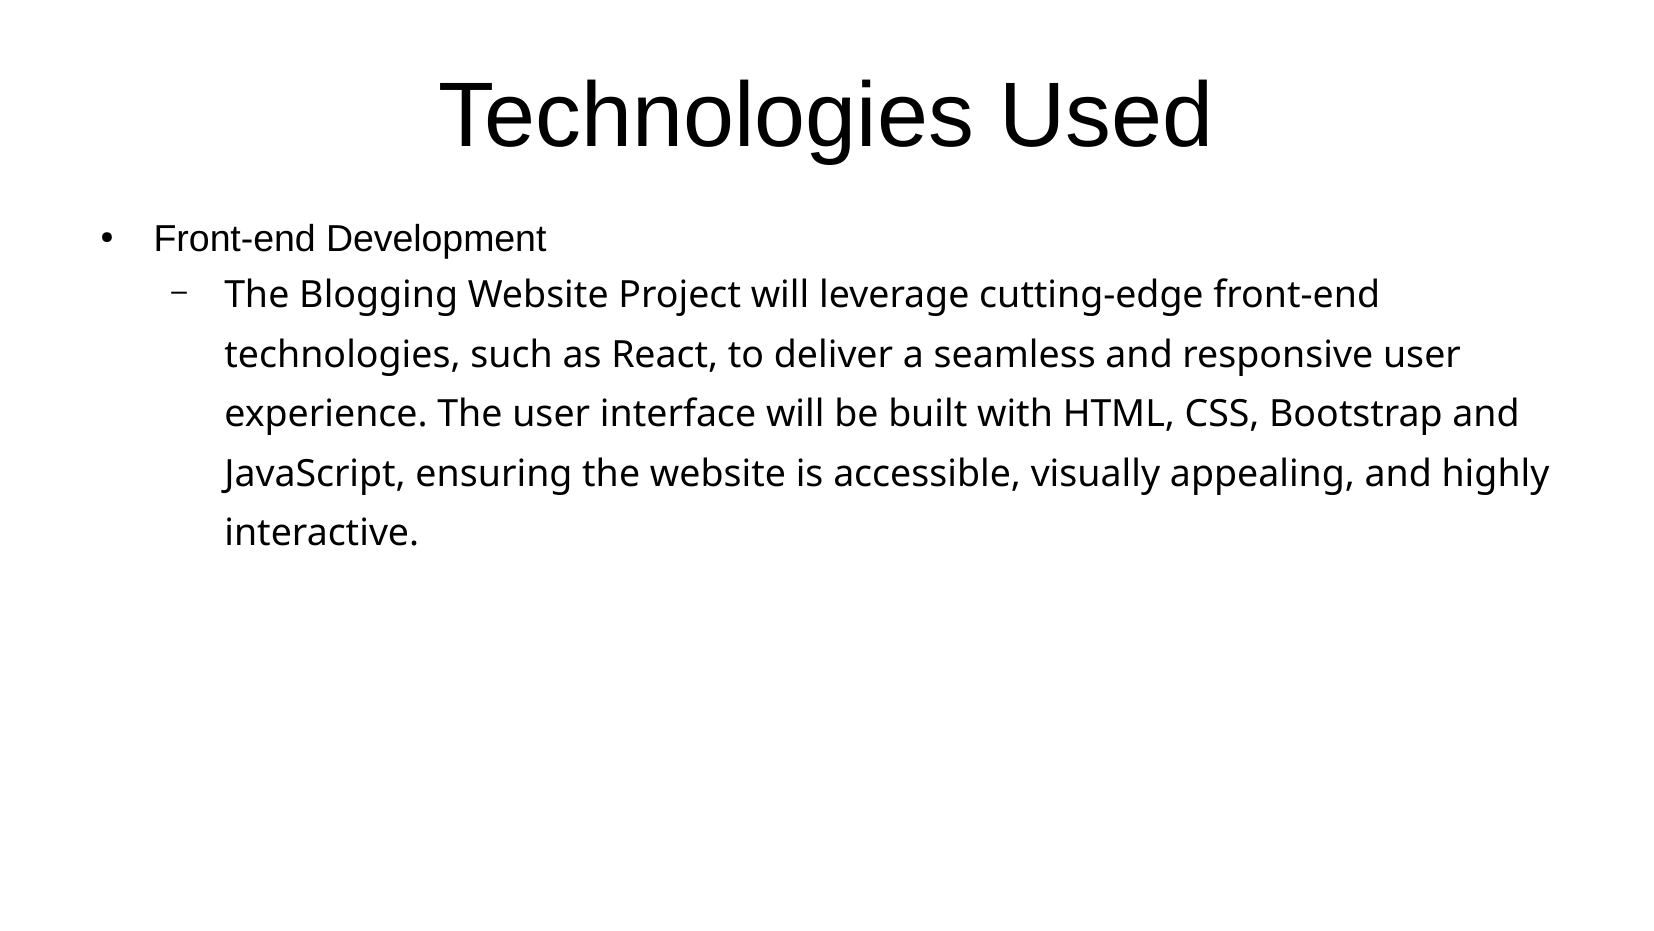

# Technologies Used
Front-end Development
The Blogging Website Project will leverage cutting-edge front-end technologies, such as React, to deliver a seamless and responsive user experience. The user interface will be built with HTML, CSS, Bootstrap and JavaScript, ensuring the website is accessible, visually appealing, and highly interactive.